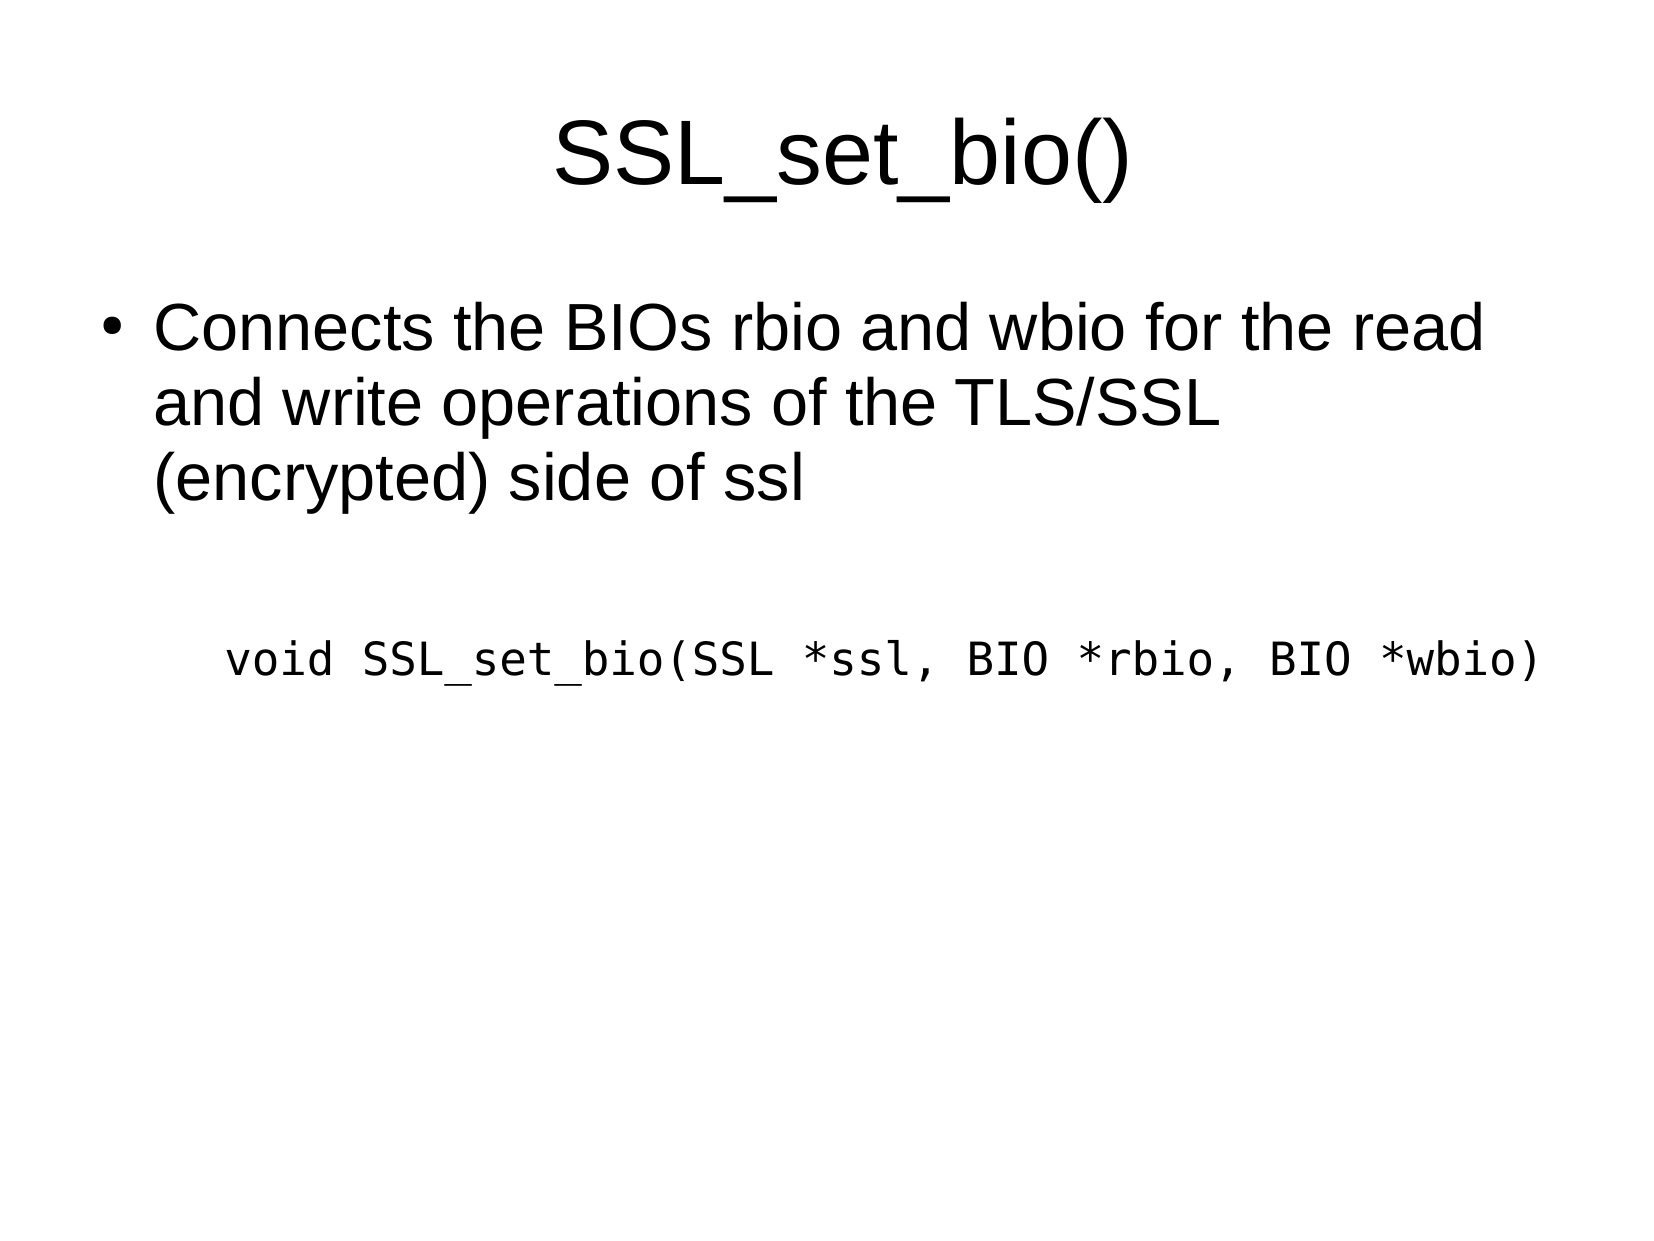

# SSL_set_bio()
Connects the BIOs rbio and wbio for the read and write operations of the TLS/SSL (encrypted) side of ssl
void SSL_set_bio(SSL *ssl, BIO *rbio, BIO *wbio)